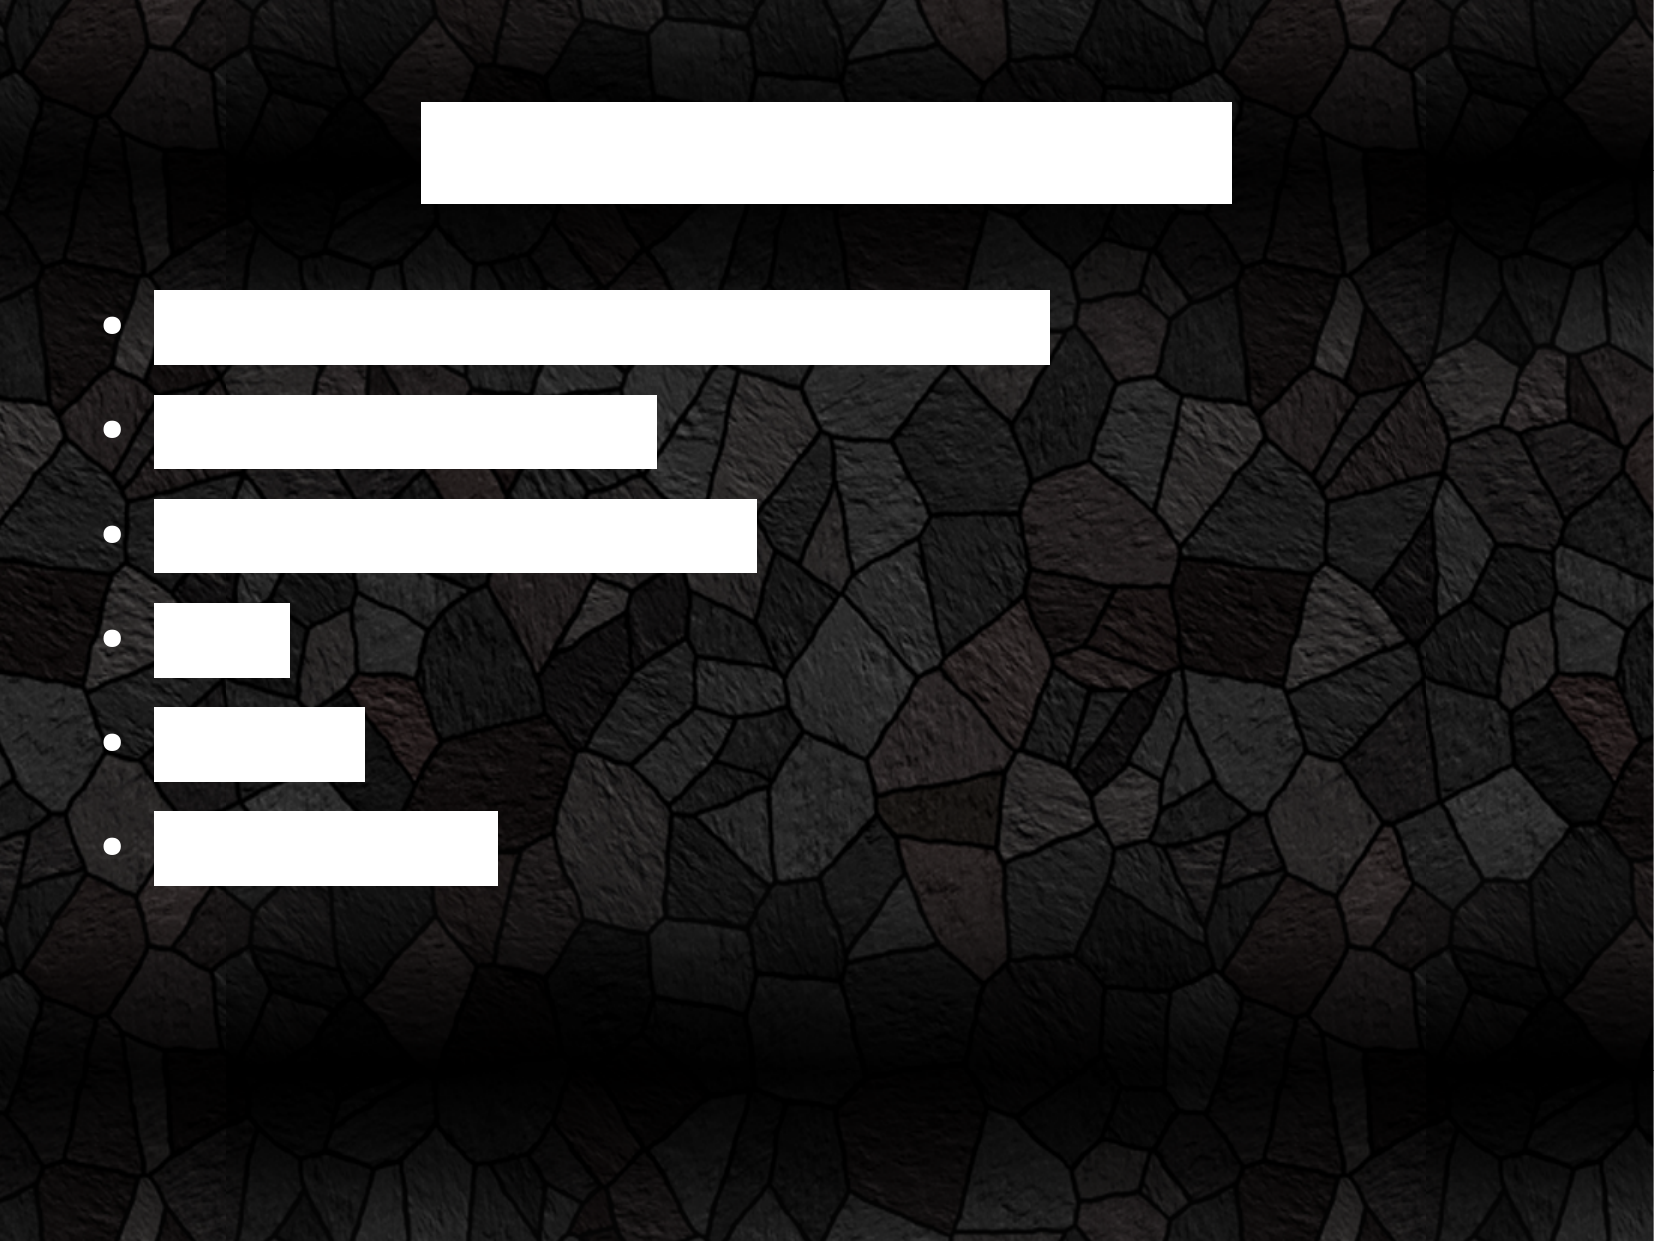

# Aun más comandos
changepassword <username>
dumpdata <app>
loaddata <filename>
shell
dbshell
collectstatic